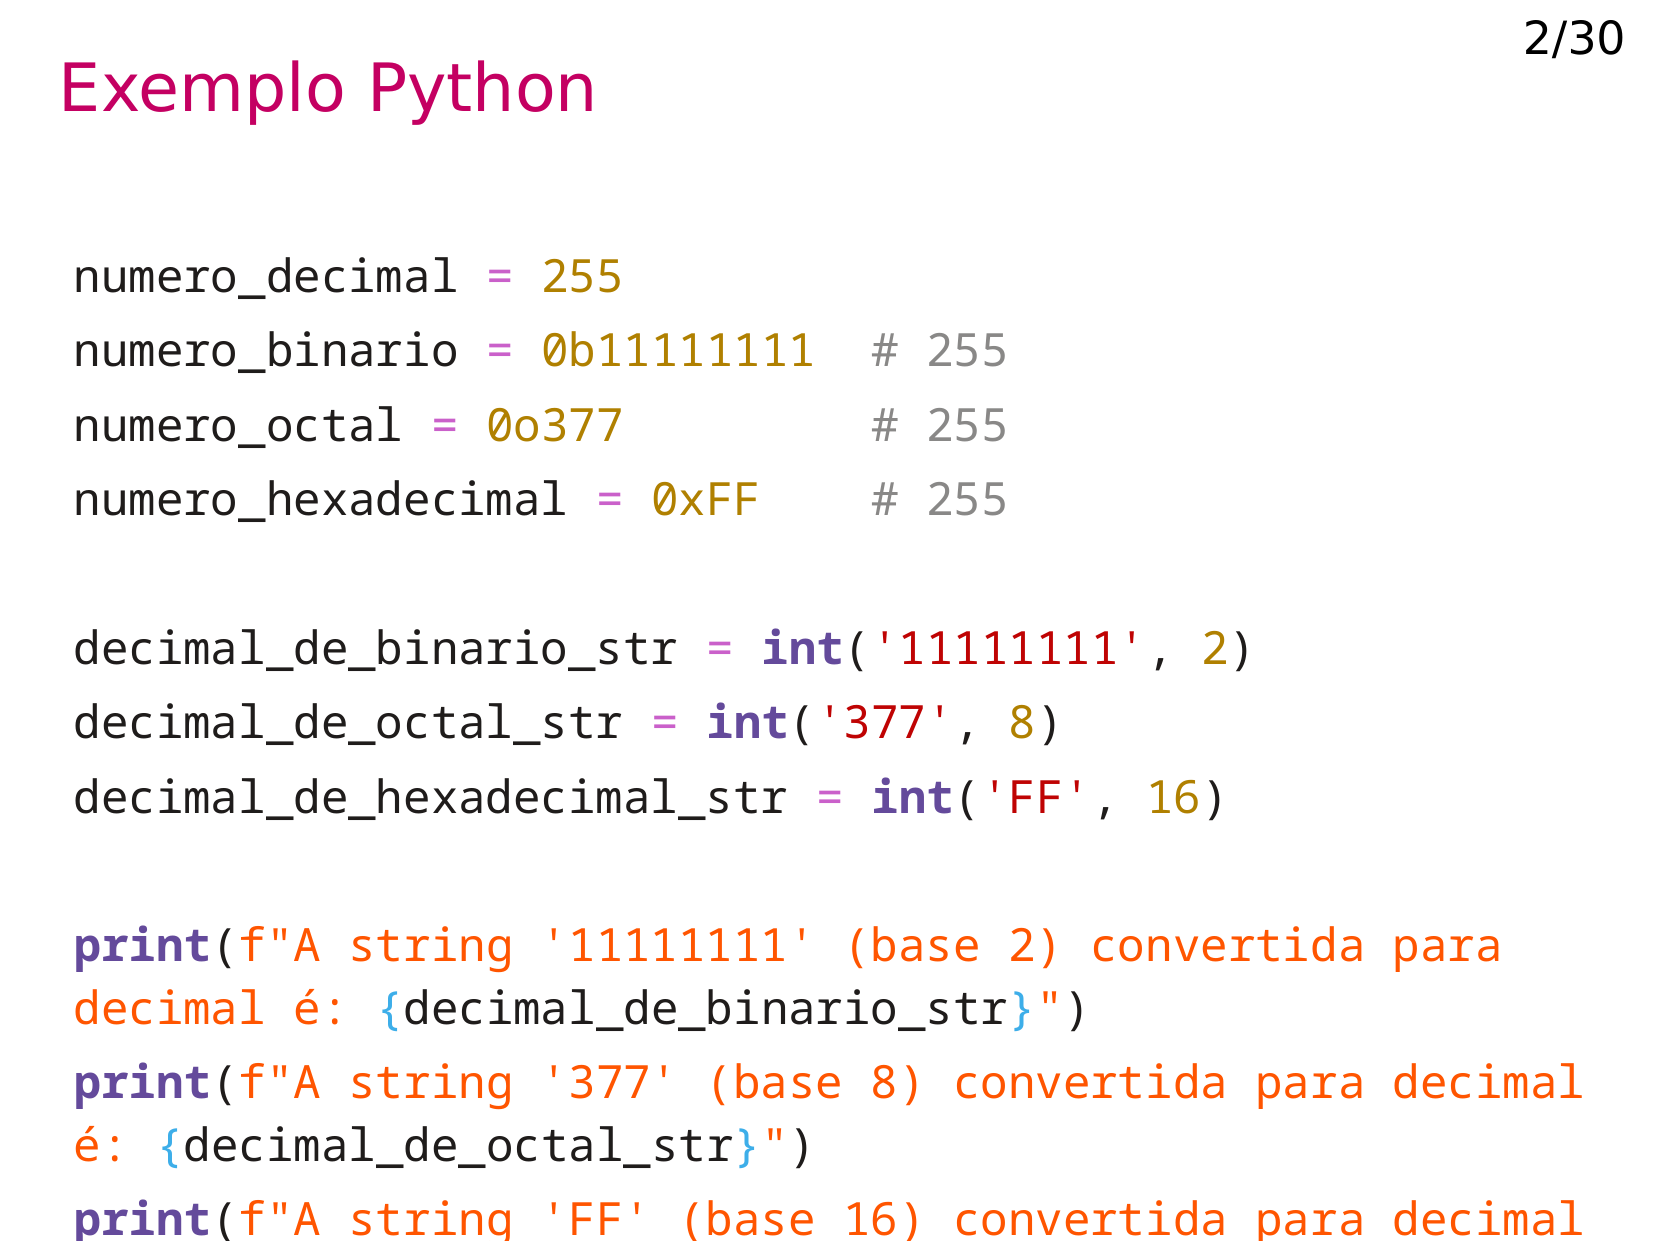

2
# Exemplo Python
numero_decimal = 255
numero_binario = 0b11111111 # 255
numero_octal = 0o377 # 255
numero_hexadecimal = 0xFF # 255
decimal_de_binario_str = int('11111111', 2)
decimal_de_octal_str = int('377', 8)
decimal_de_hexadecimal_str = int('FF', 16)
print(f"A string '11111111' (base 2) convertida para decimal é: {decimal_de_binario_str}")
print(f"A string '377' (base 8) convertida para decimal é: {decimal_de_octal_str}")
print(f"A string 'FF' (base 16) convertida para decimal é: {decimal_de_hexadecimal_str}")